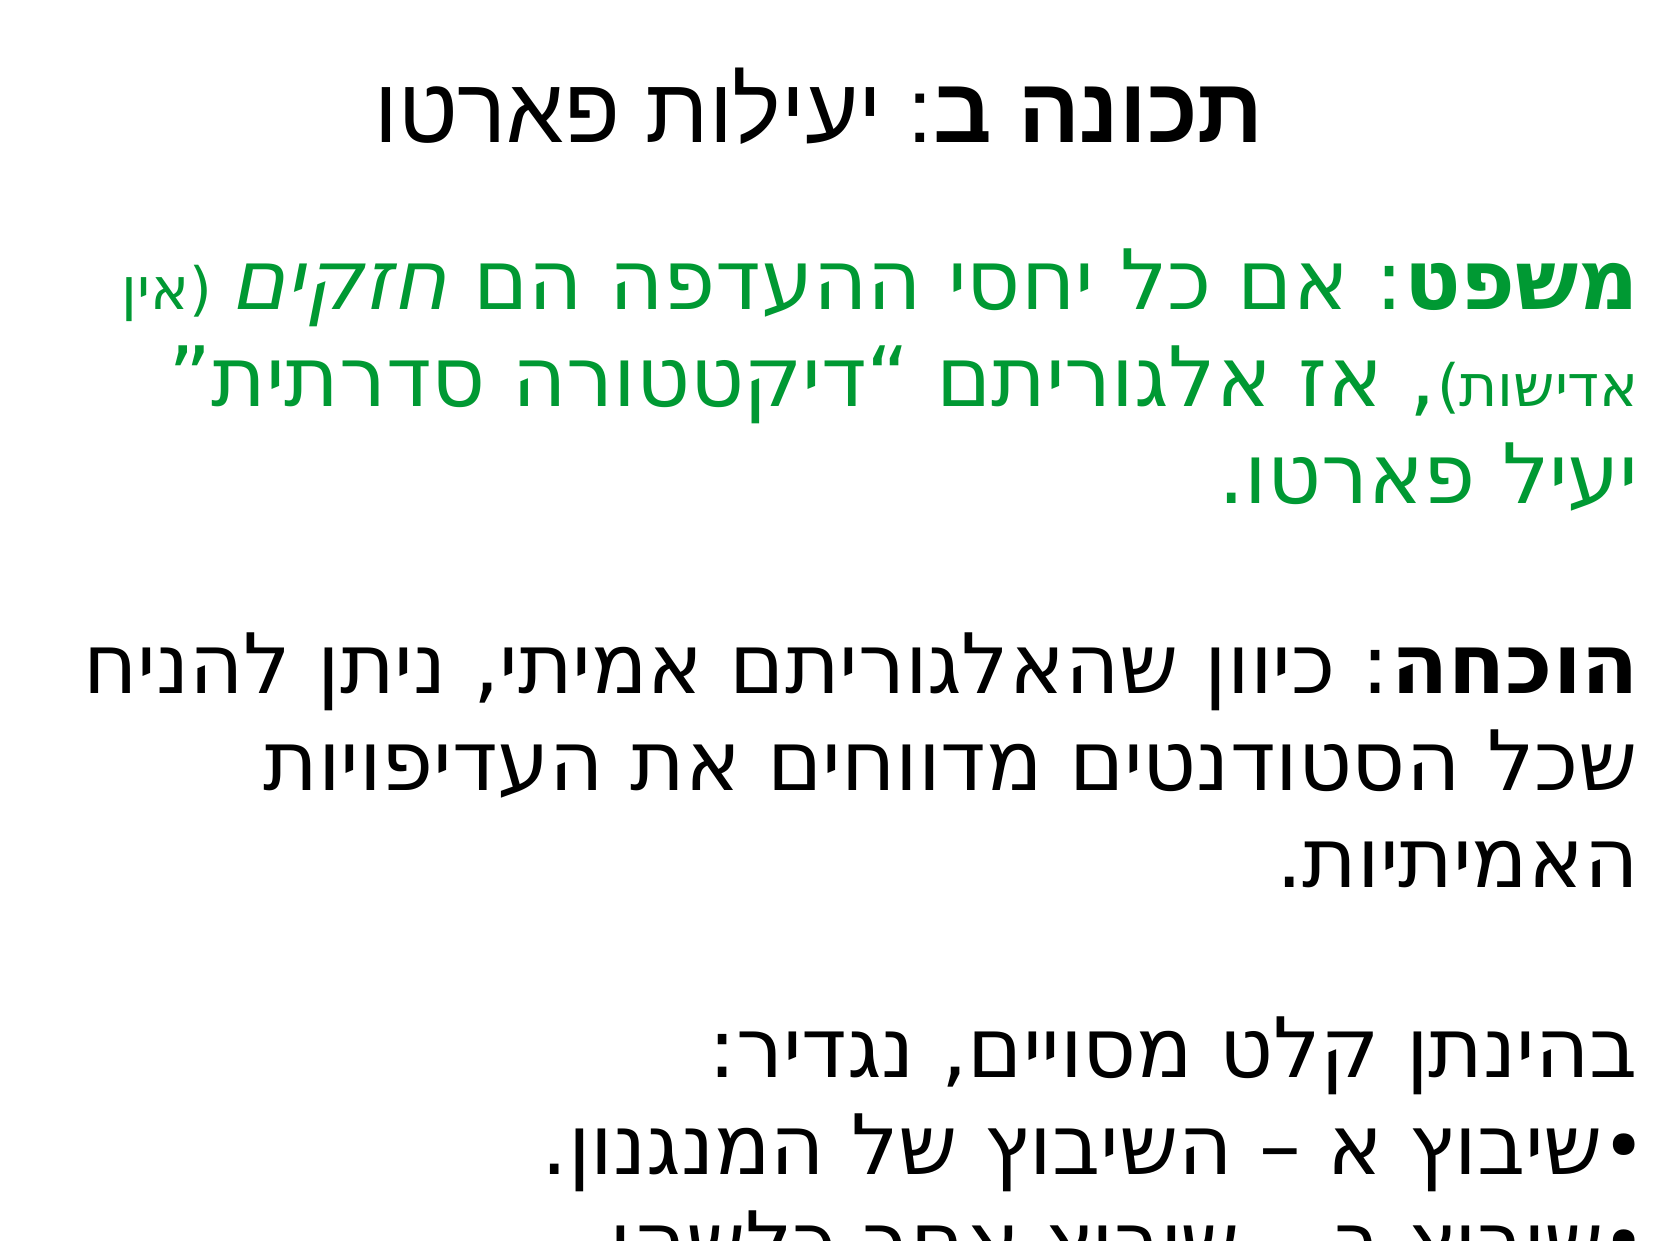

# תכונה ב: יעילות פארטו
משפט: אם כל יחסי ההעדפה הם חזקים (אין אדישות), אז אלגוריתם “דיקטטורה סדרתית” יעיל פארטו.
הוכחה: כיוון שהאלגוריתם אמיתי, ניתן להניח שכל הסטודנטים מדווחים את העדיפויות האמיתיות.
בהינתן קלט מסויים, נגדיר:
שיבוץ א – השיבוץ של המנגנון.
שיבוץ ב – שיבוץ אחר כלשהו.
נניח בשלילה ששיבוץ ב הוא שיפור פארטו של שיבוץ א.